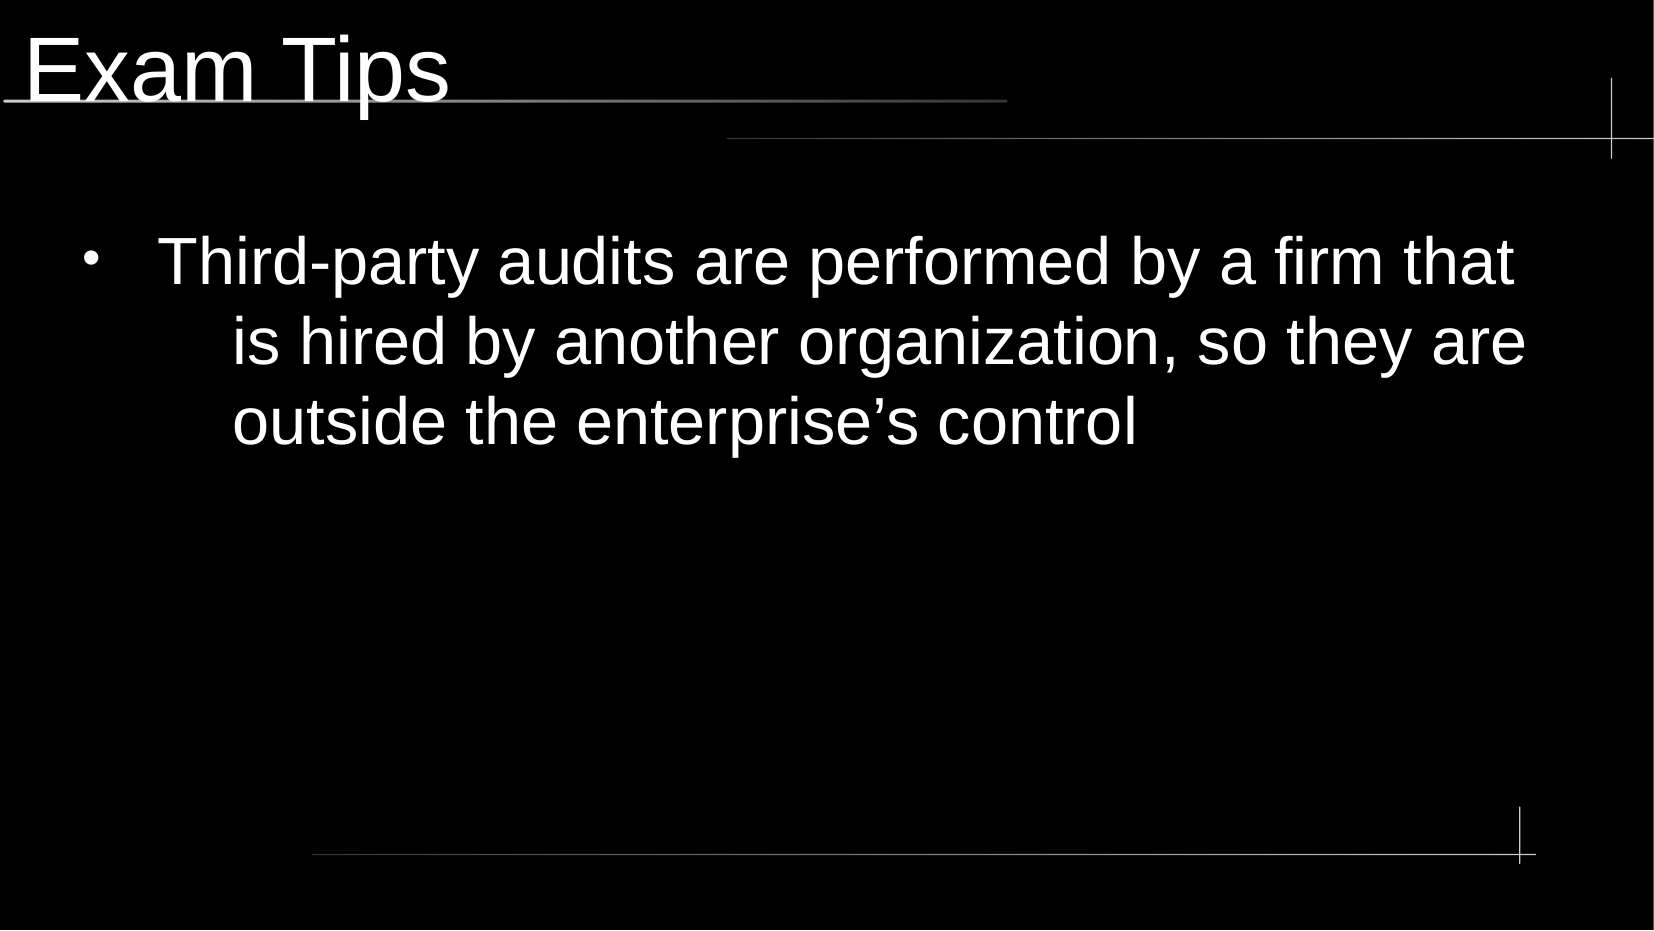

# Exam Tips
Third-party audits are performed by a firm that is hired by another organization, so they are outside the enterprise’s control